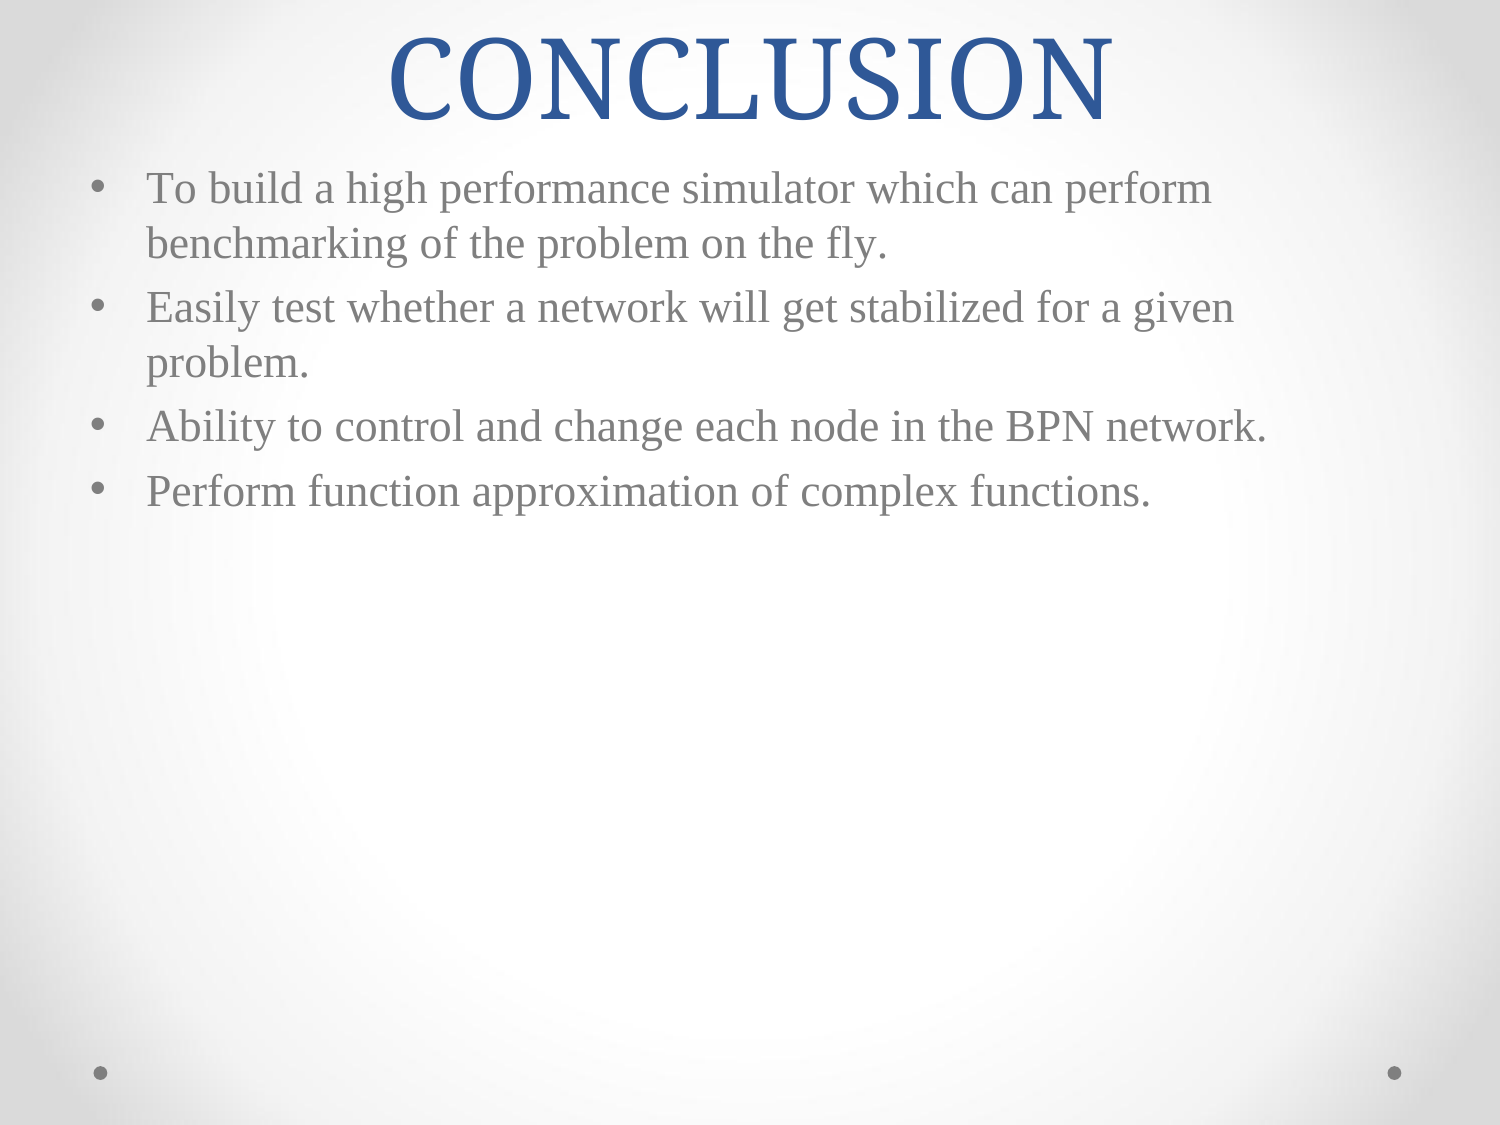

# CONCLUSION
To build a high performance simulator which can perform benchmarking of the problem on the fly.
Easily test whether a network will get stabilized for a given problem.
Ability to control and change each node in the BPN network.
Perform function approximation of complex functions.